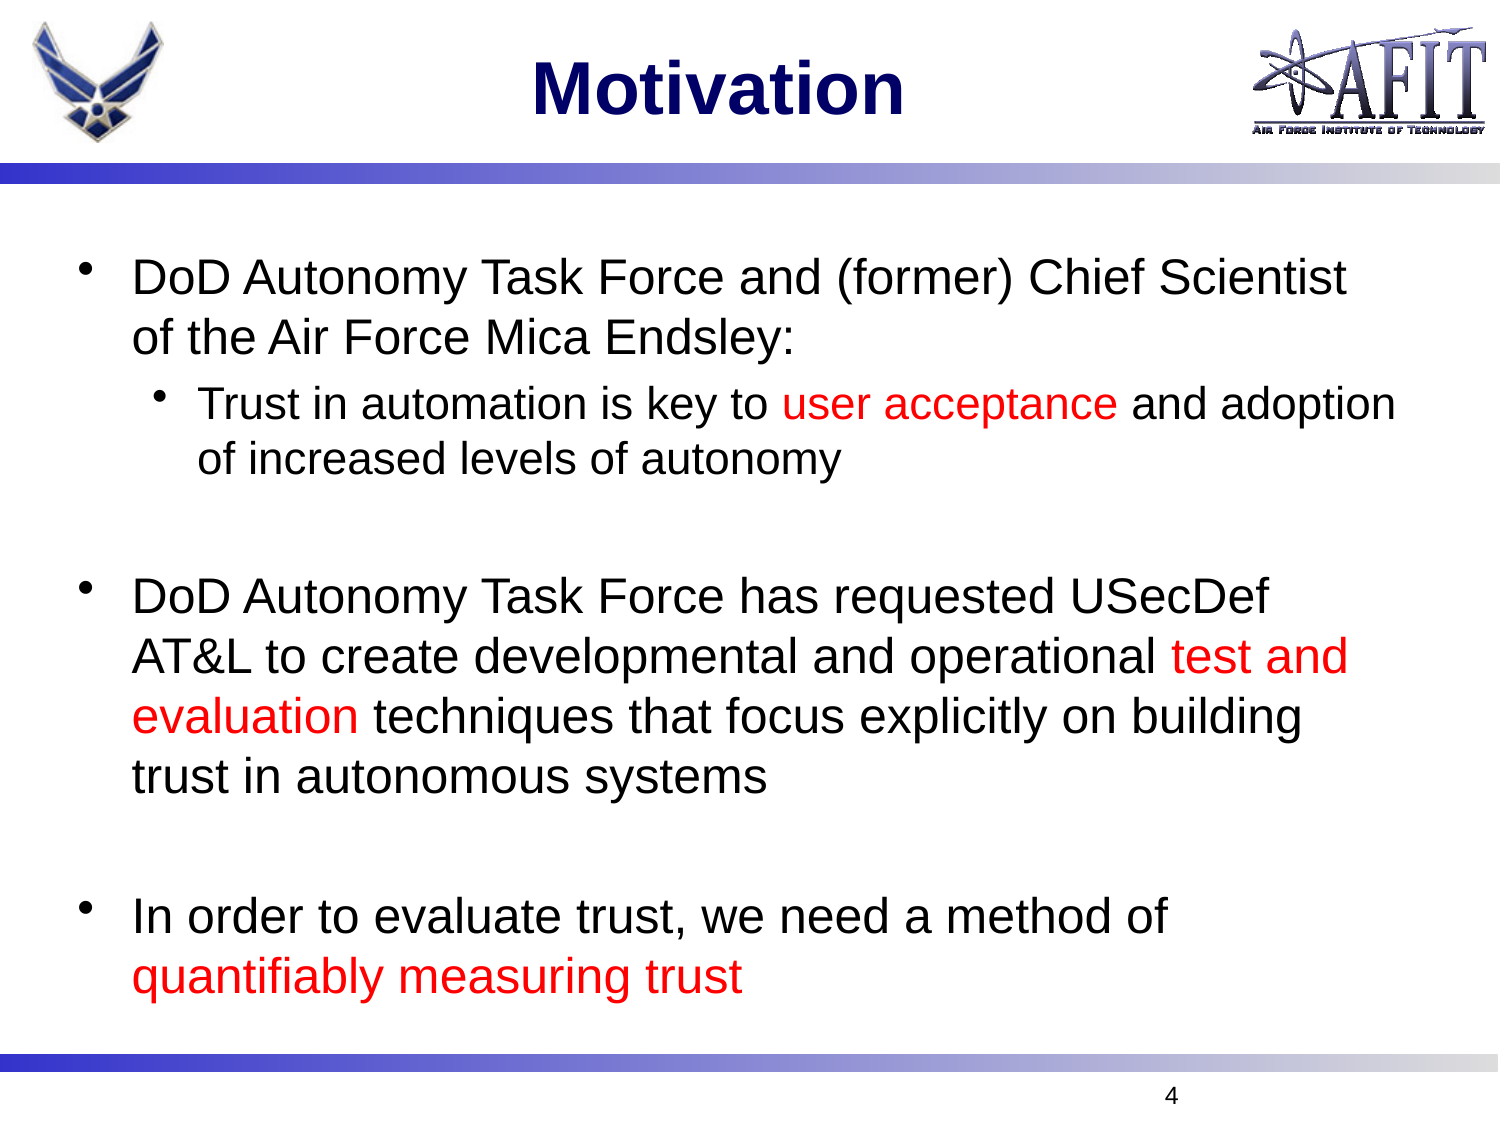

# Motivation
DoD Autonomy Task Force and (former) Chief Scientist of the Air Force Mica Endsley:
Trust in automation is key to user acceptance and adoption of increased levels of autonomy
DoD Autonomy Task Force has requested USecDef AT&L to create developmental and operational test and evaluation techniques that focus explicitly on building trust in autonomous systems
In order to evaluate trust, we need a method of quantifiably measuring trust